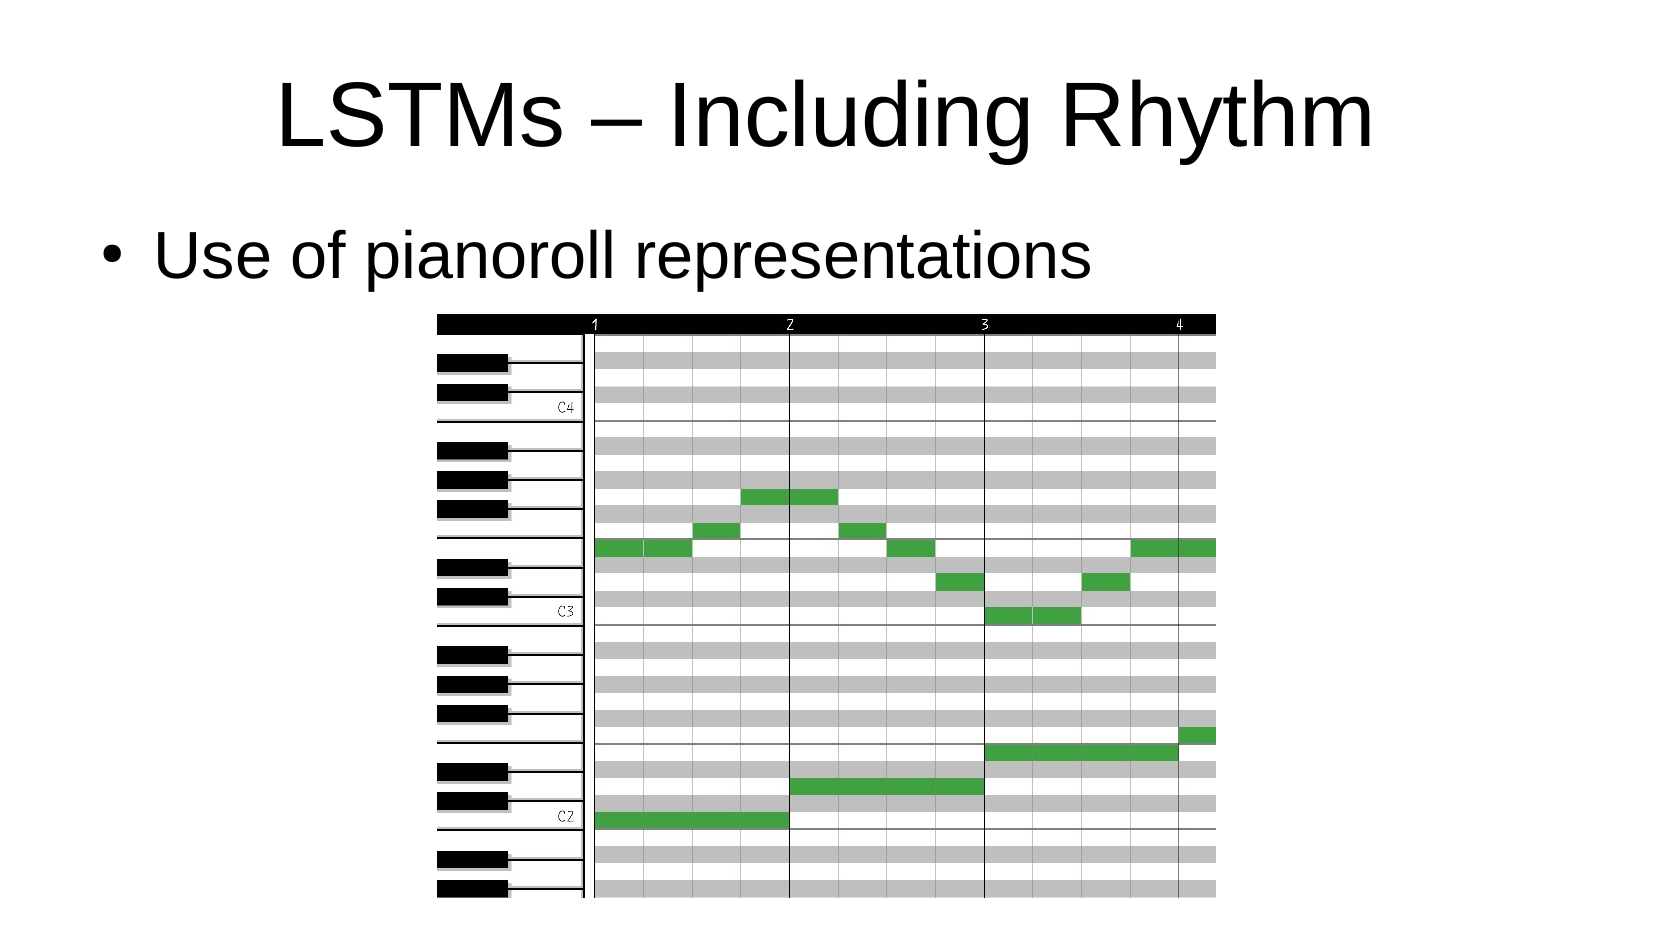

# LSTMs – Including Rhythm
Use of pianoroll representations